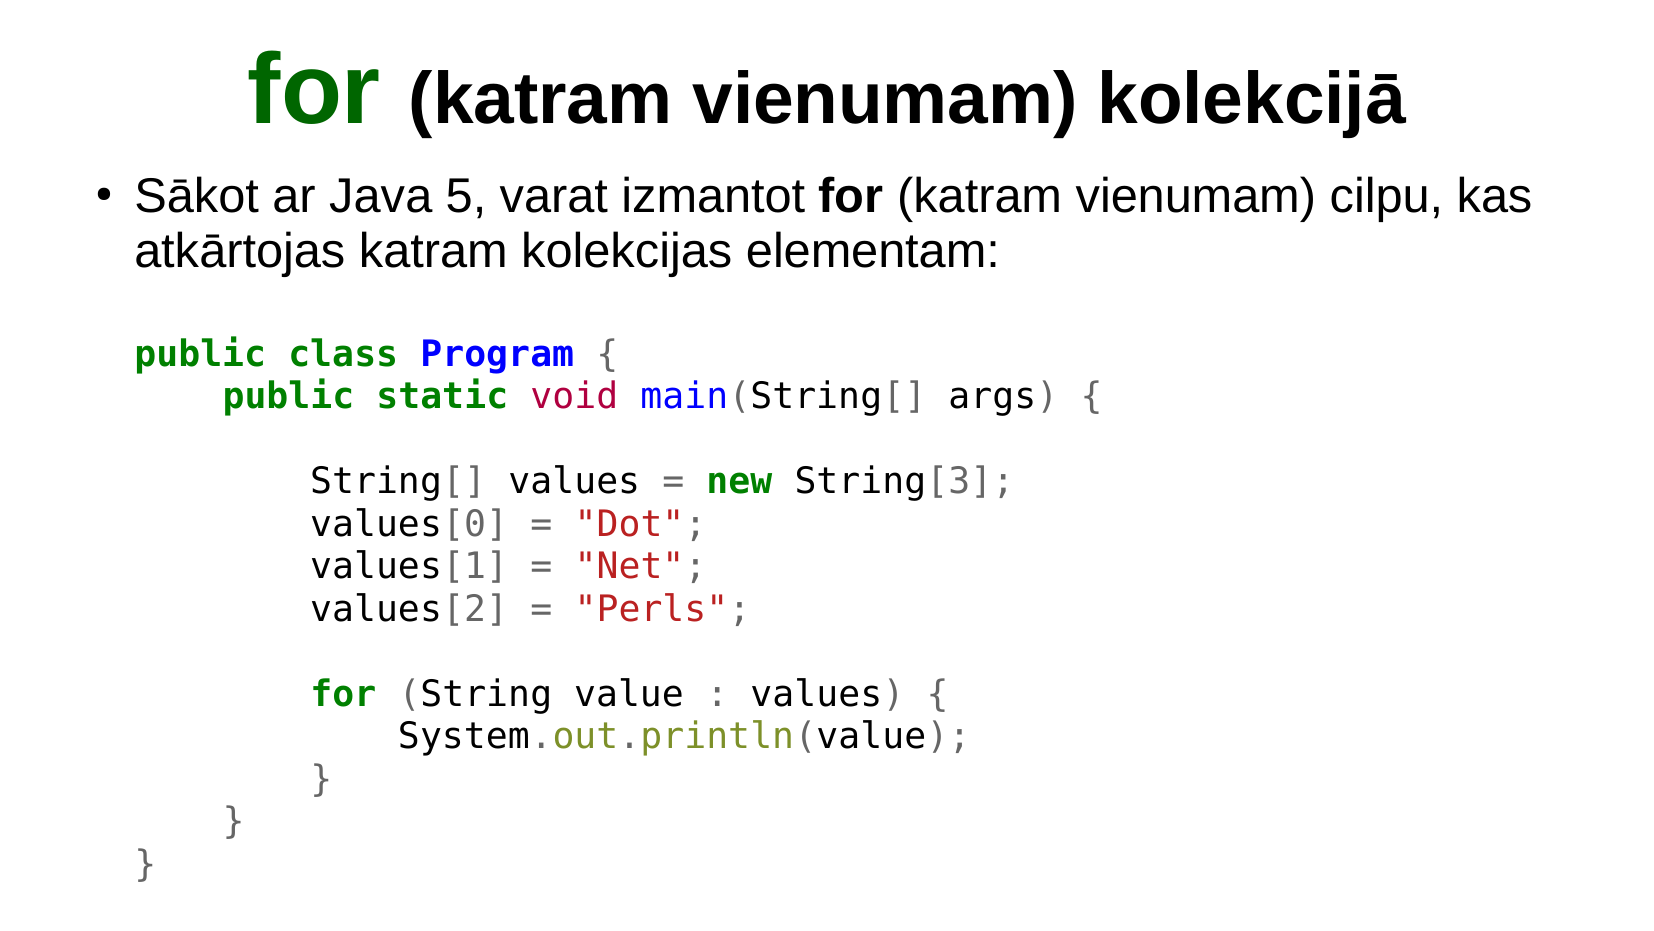

# for (katram vienumam) kolekcijā
Sākot ar Java 5, varat izmantot for (katram vienumam) cilpu, kas atkārtojas katram kolekcijas elementam:
public class Program {
 public static void main(String[] args) {
 String[] values = new String[3];
 values[0] = "Dot";
 values[1] = "Net";
 values[2] = "Perls";
 for (String value : values) {
 System.out.println(value);
 }
 }
}